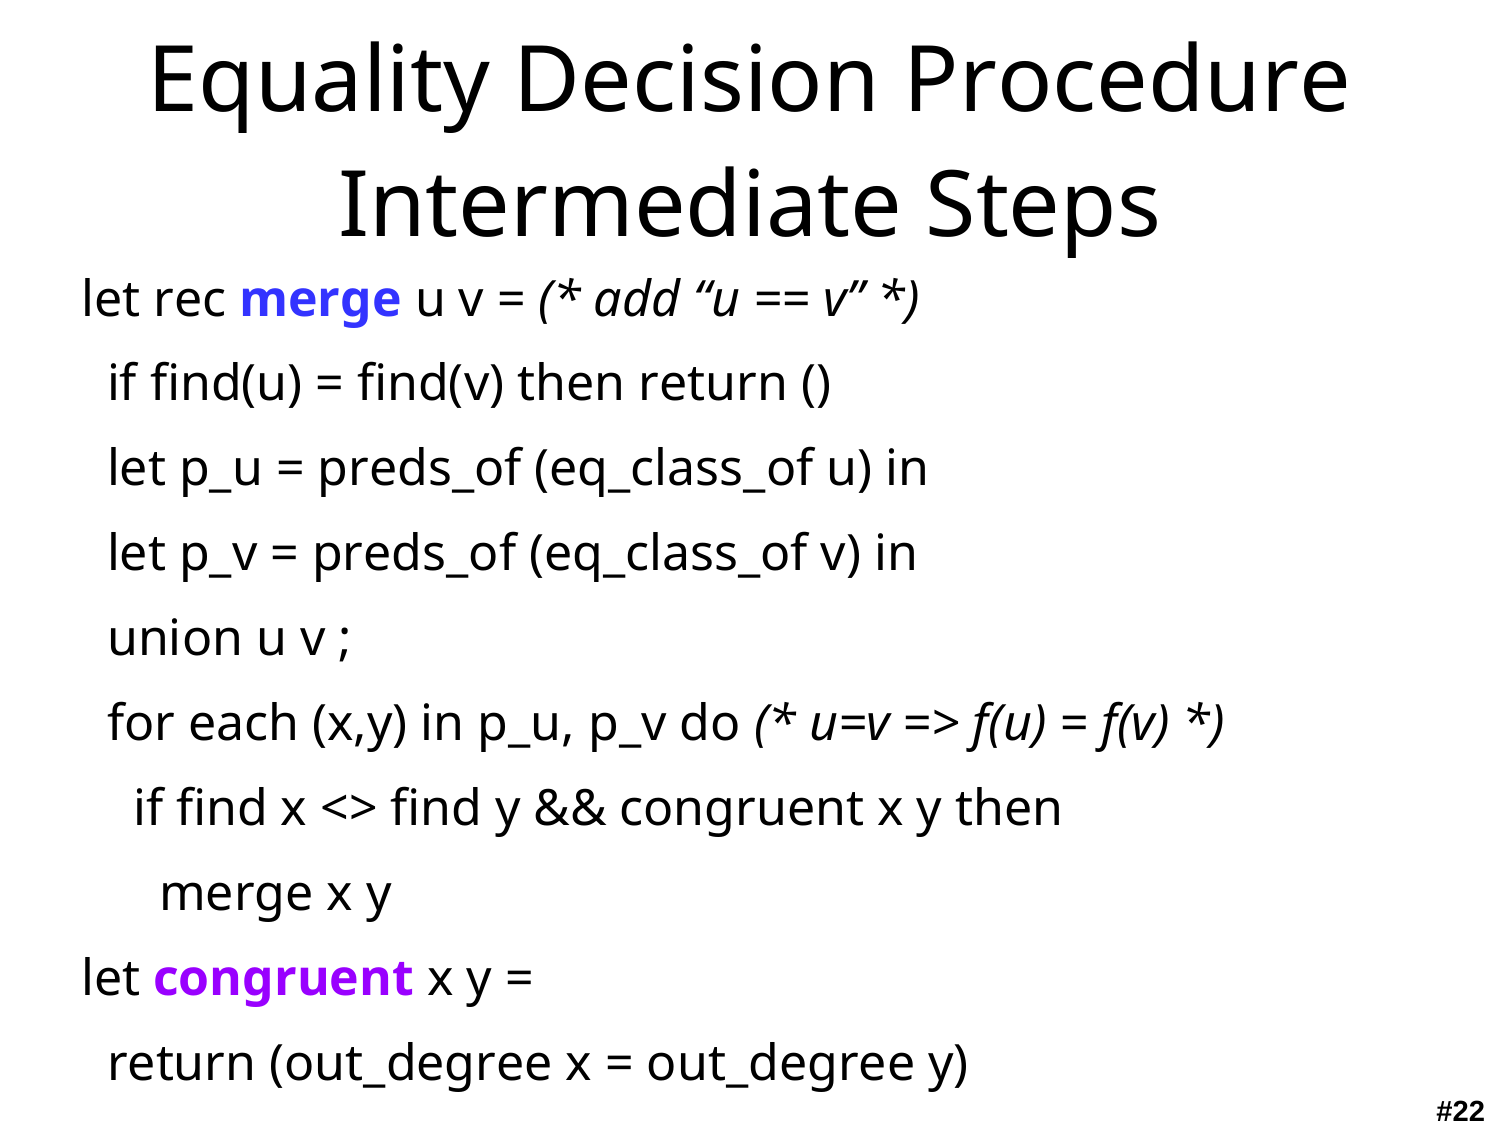

# Equality Decision Procedure Intermediate Steps
let rec merge u v = (* add “u == v” *)
 if find(u) = find(v) then return ()
 let p_u = preds_of (eq_class_of u) in
 let p_v = preds_of (eq_class_of v) in
 union u v ;
 for each (x,y) in p_u, p_v do (* u=v => f(u) = f(v) *)
 if find x <> find y && congruent x y then
 merge x y
let congruent x y =
 return (out_degree x = out_degree y)
 && forall i. find x.child[i] = find y.child[i]
22